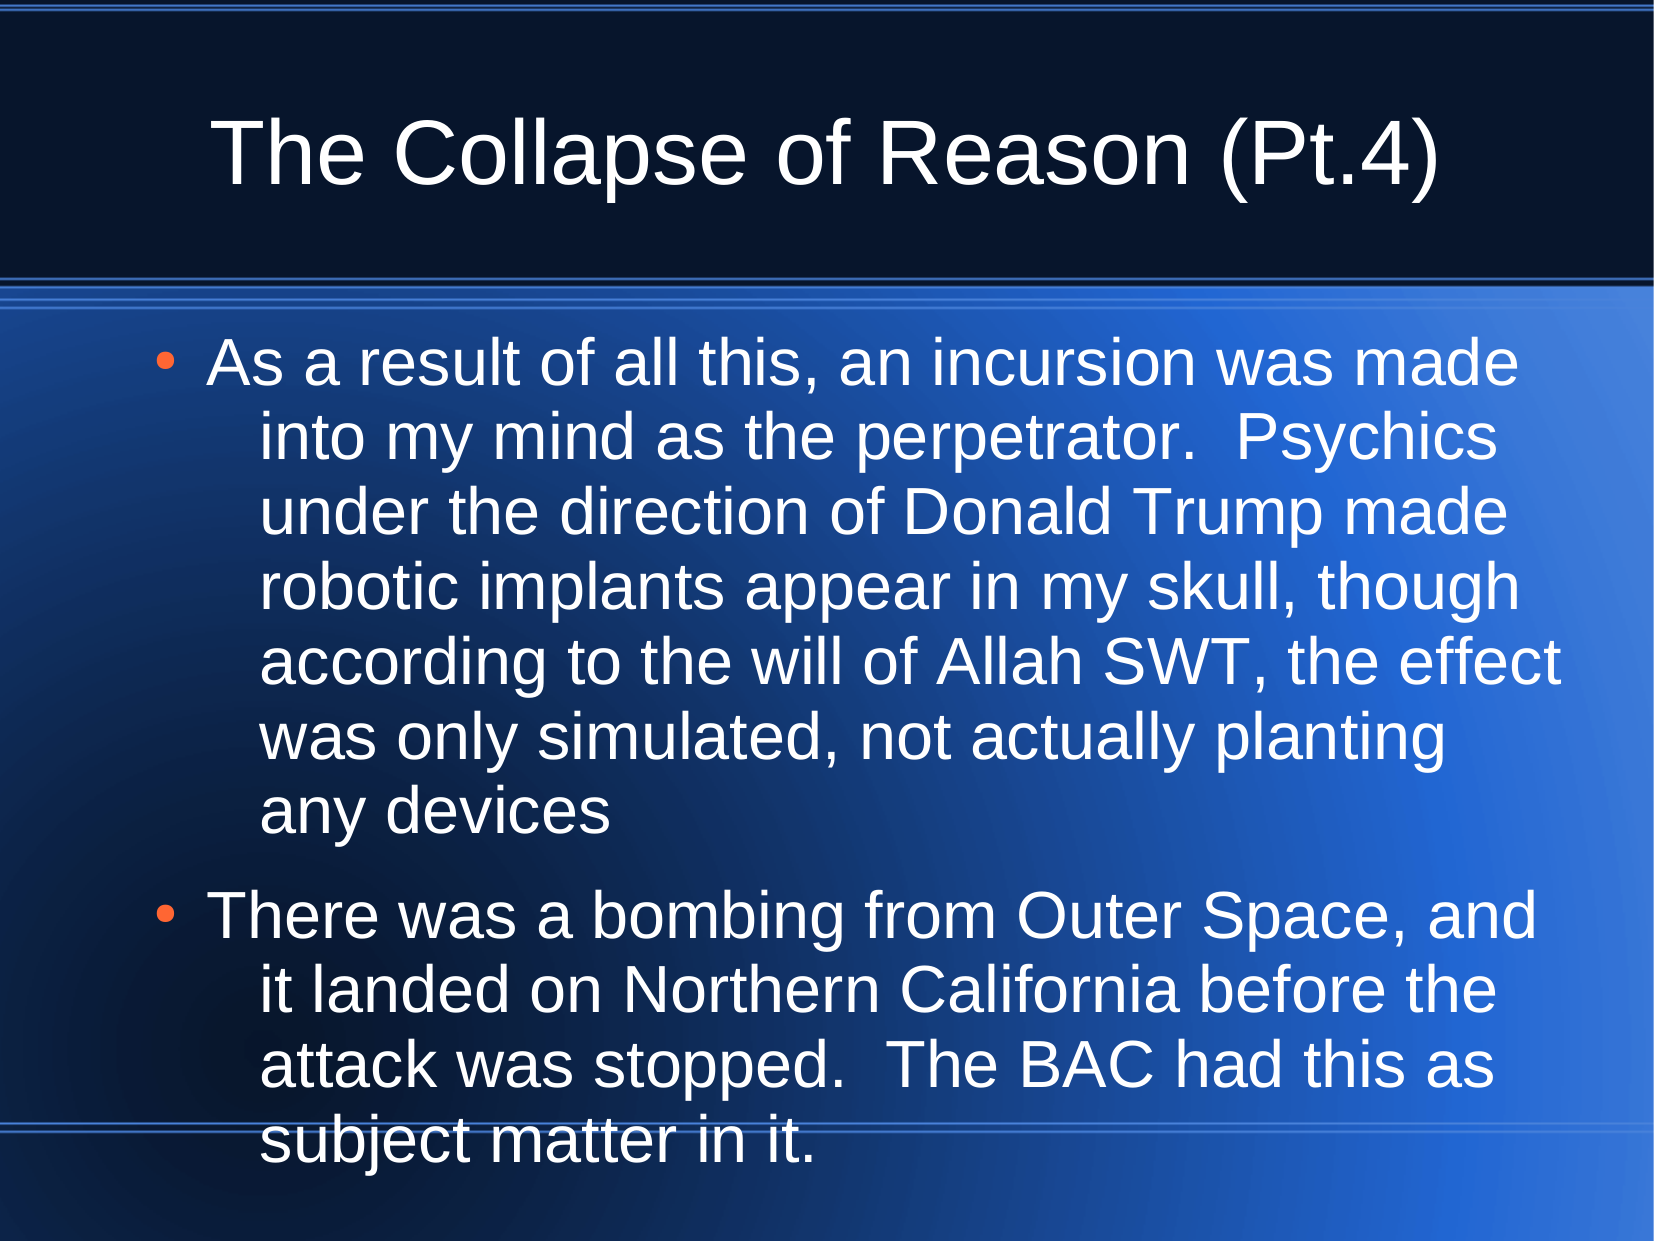

# The Collapse of Reason (Pt.4)
As a result of all this, an incursion was made into my mind as the perpetrator. Psychics under the direction of Donald Trump made robotic implants appear in my skull, though according to the will of Allah SWT, the effect was only simulated, not actually planting any devices
There was a bombing from Outer Space, and it landed on Northern California before the attack was stopped. The BAC had this as subject matter in it.